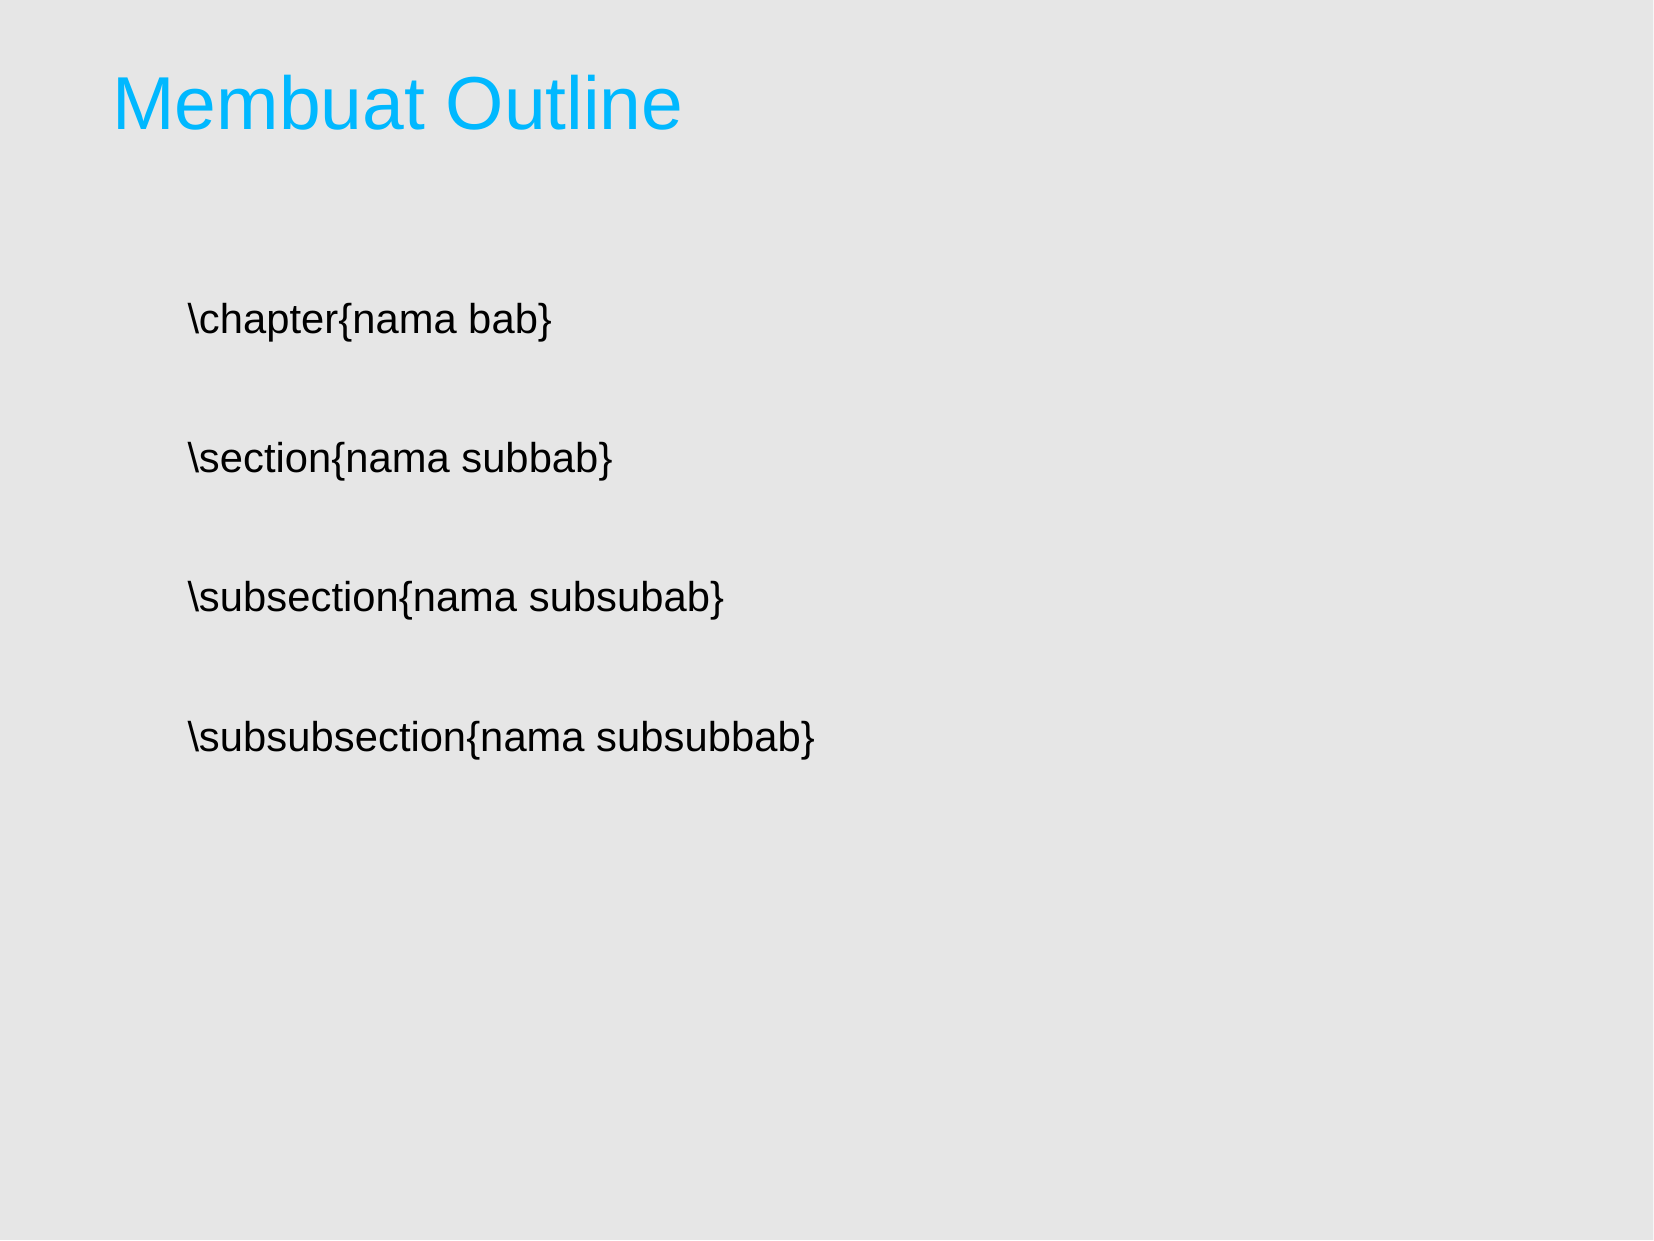

# Membuat Outline
\chapter{nama bab}
\section{nama subbab}
\subsection{nama subsubab}
\subsubsection{nama subsubbab}